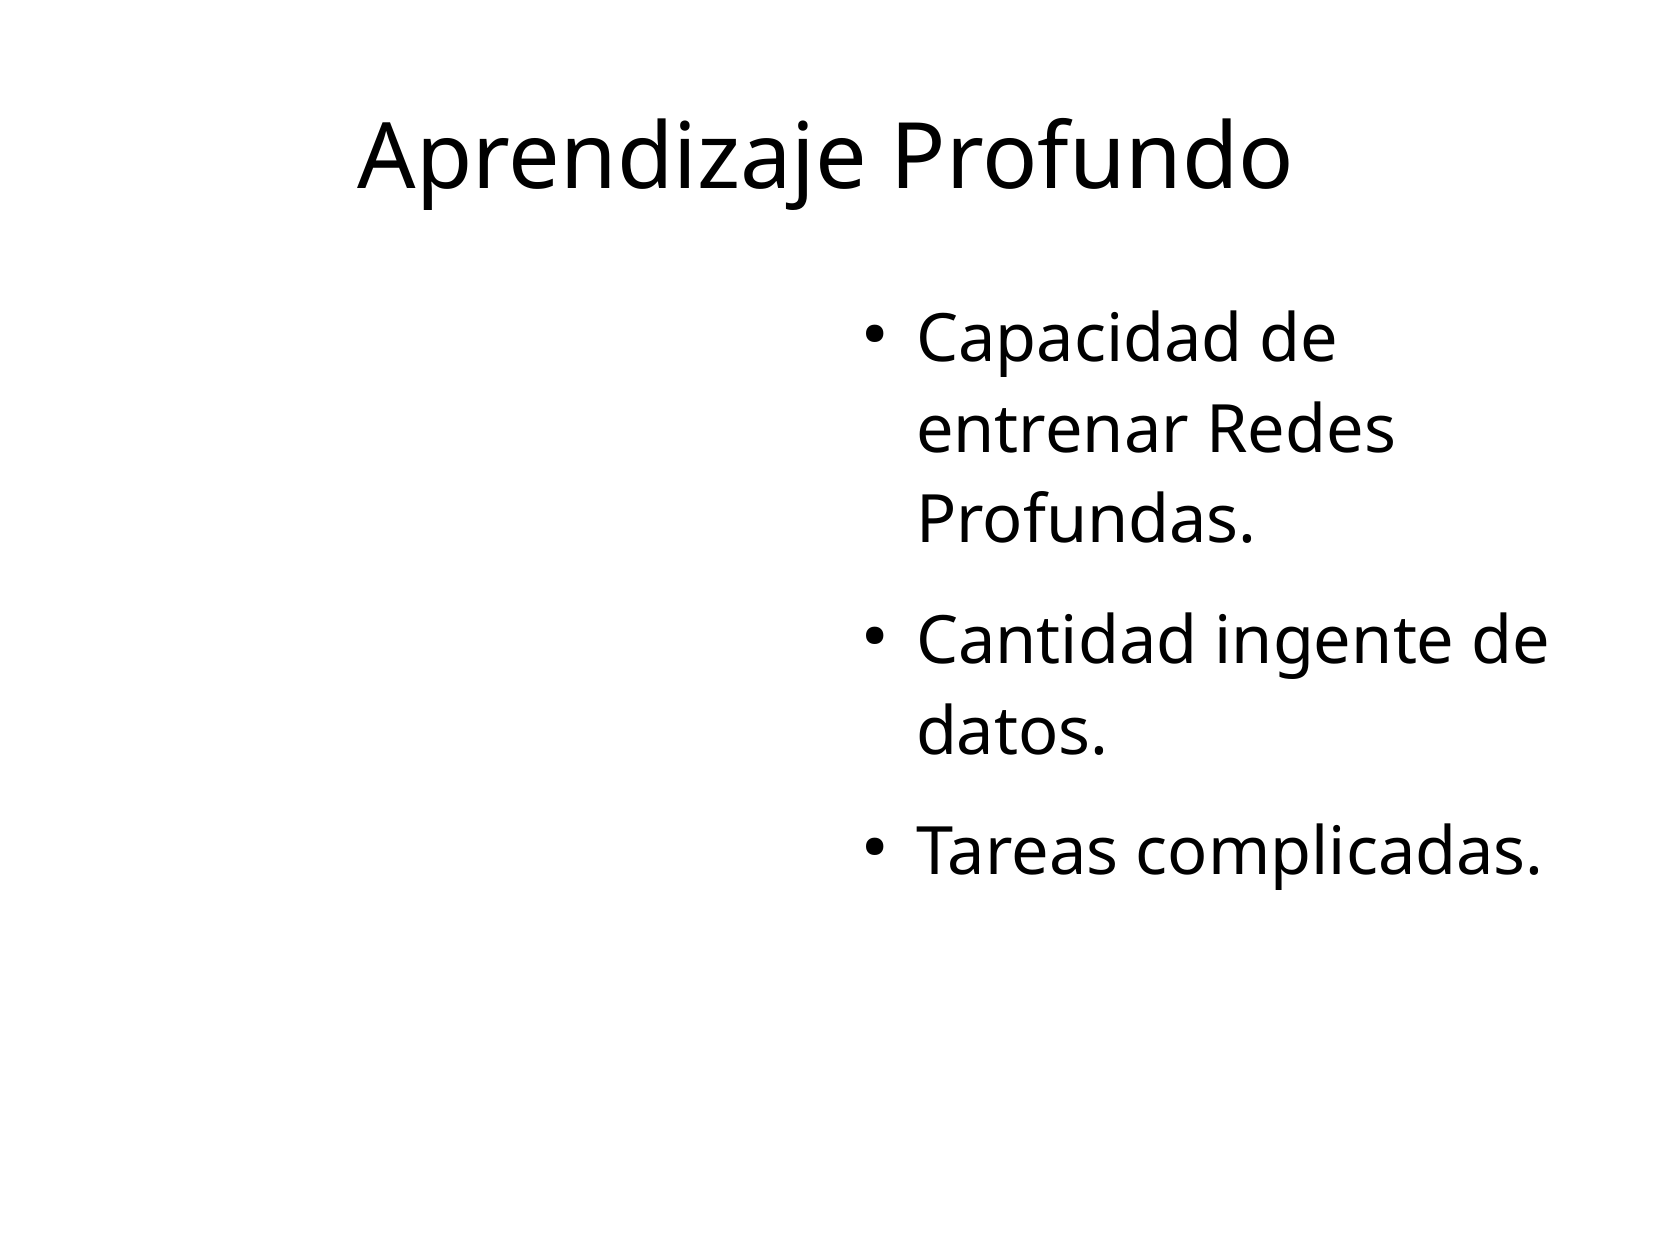

# Aprendizaje Profundo
Capacidad de entrenar Redes Profundas.
Cantidad ingente de datos.
Tareas complicadas.